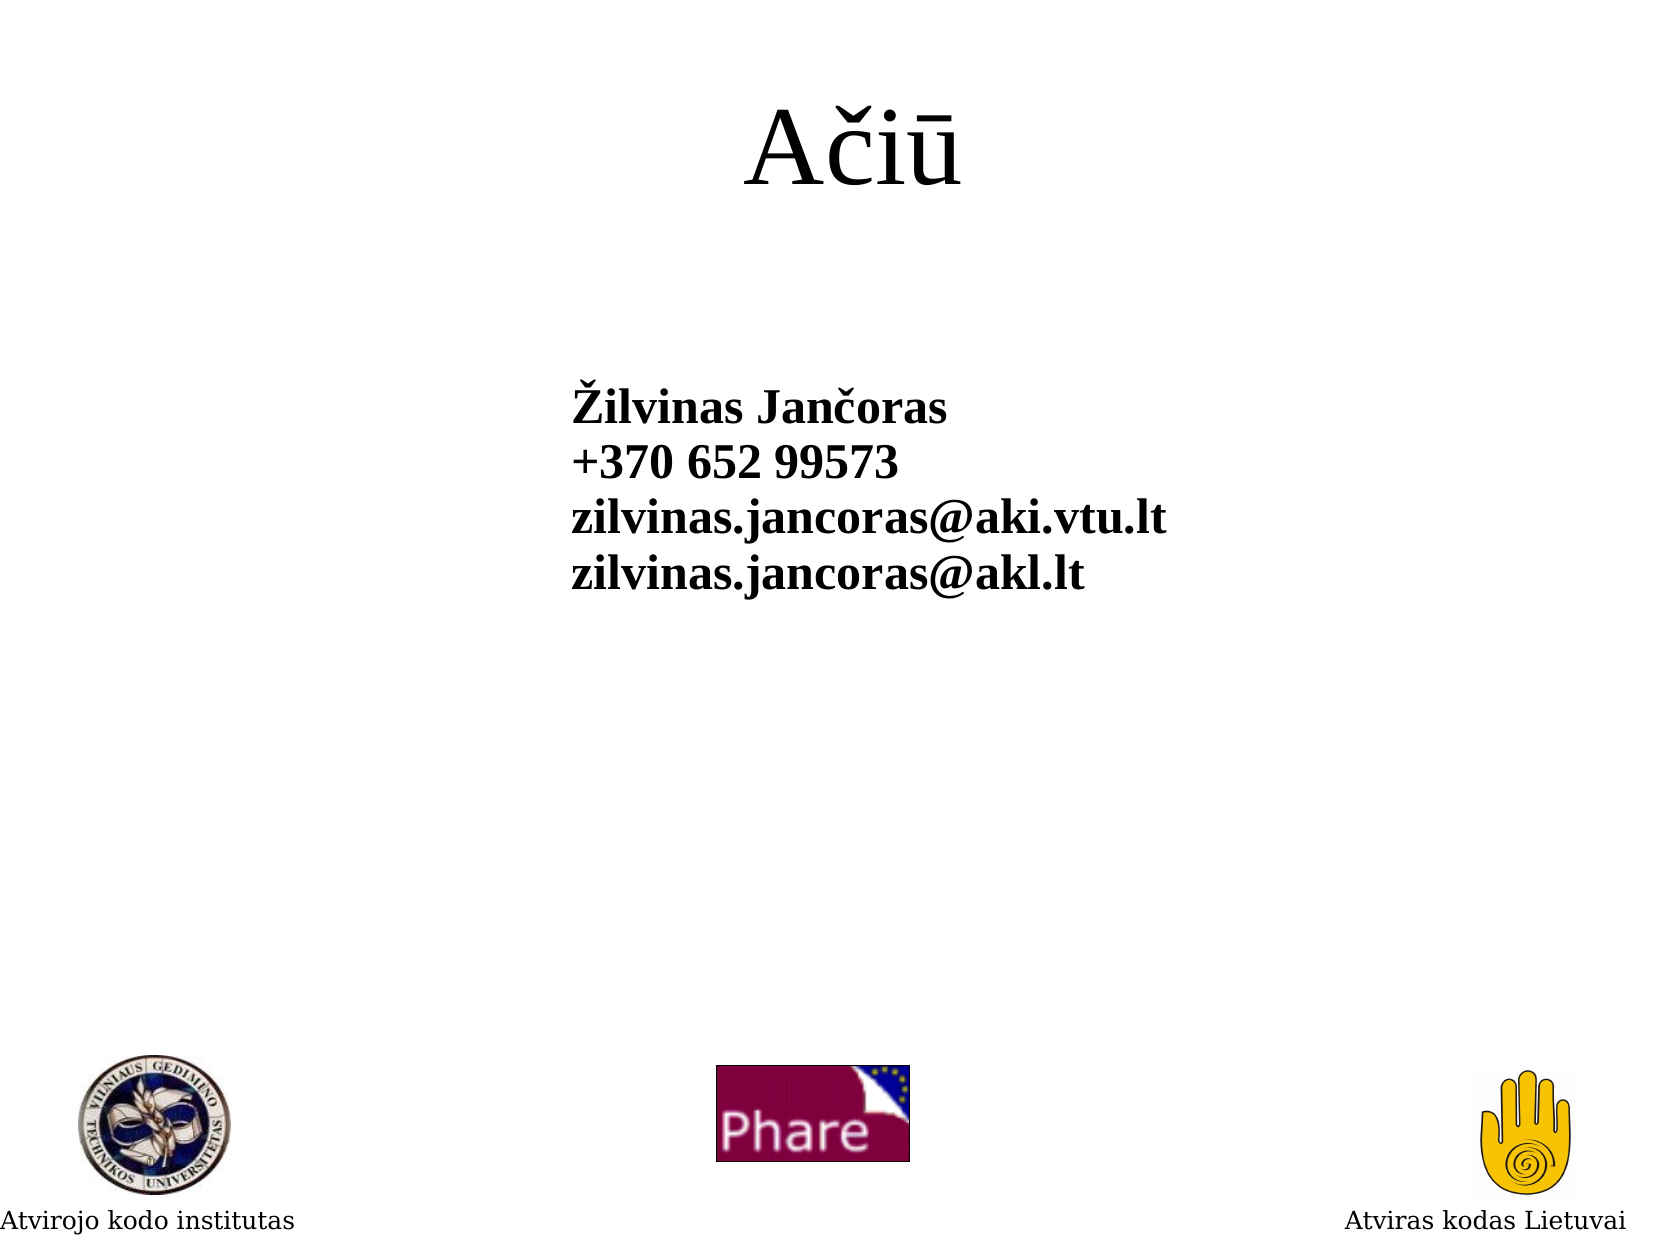

# Ačiū
Žilvinas Jančoras
+370 652 99573
zilvinas.jancoras@aki.vtu.lt
zilvinas.jancoras@akl.lt
Atvirojo kodo institutas
Atviras kodas Lietuvai